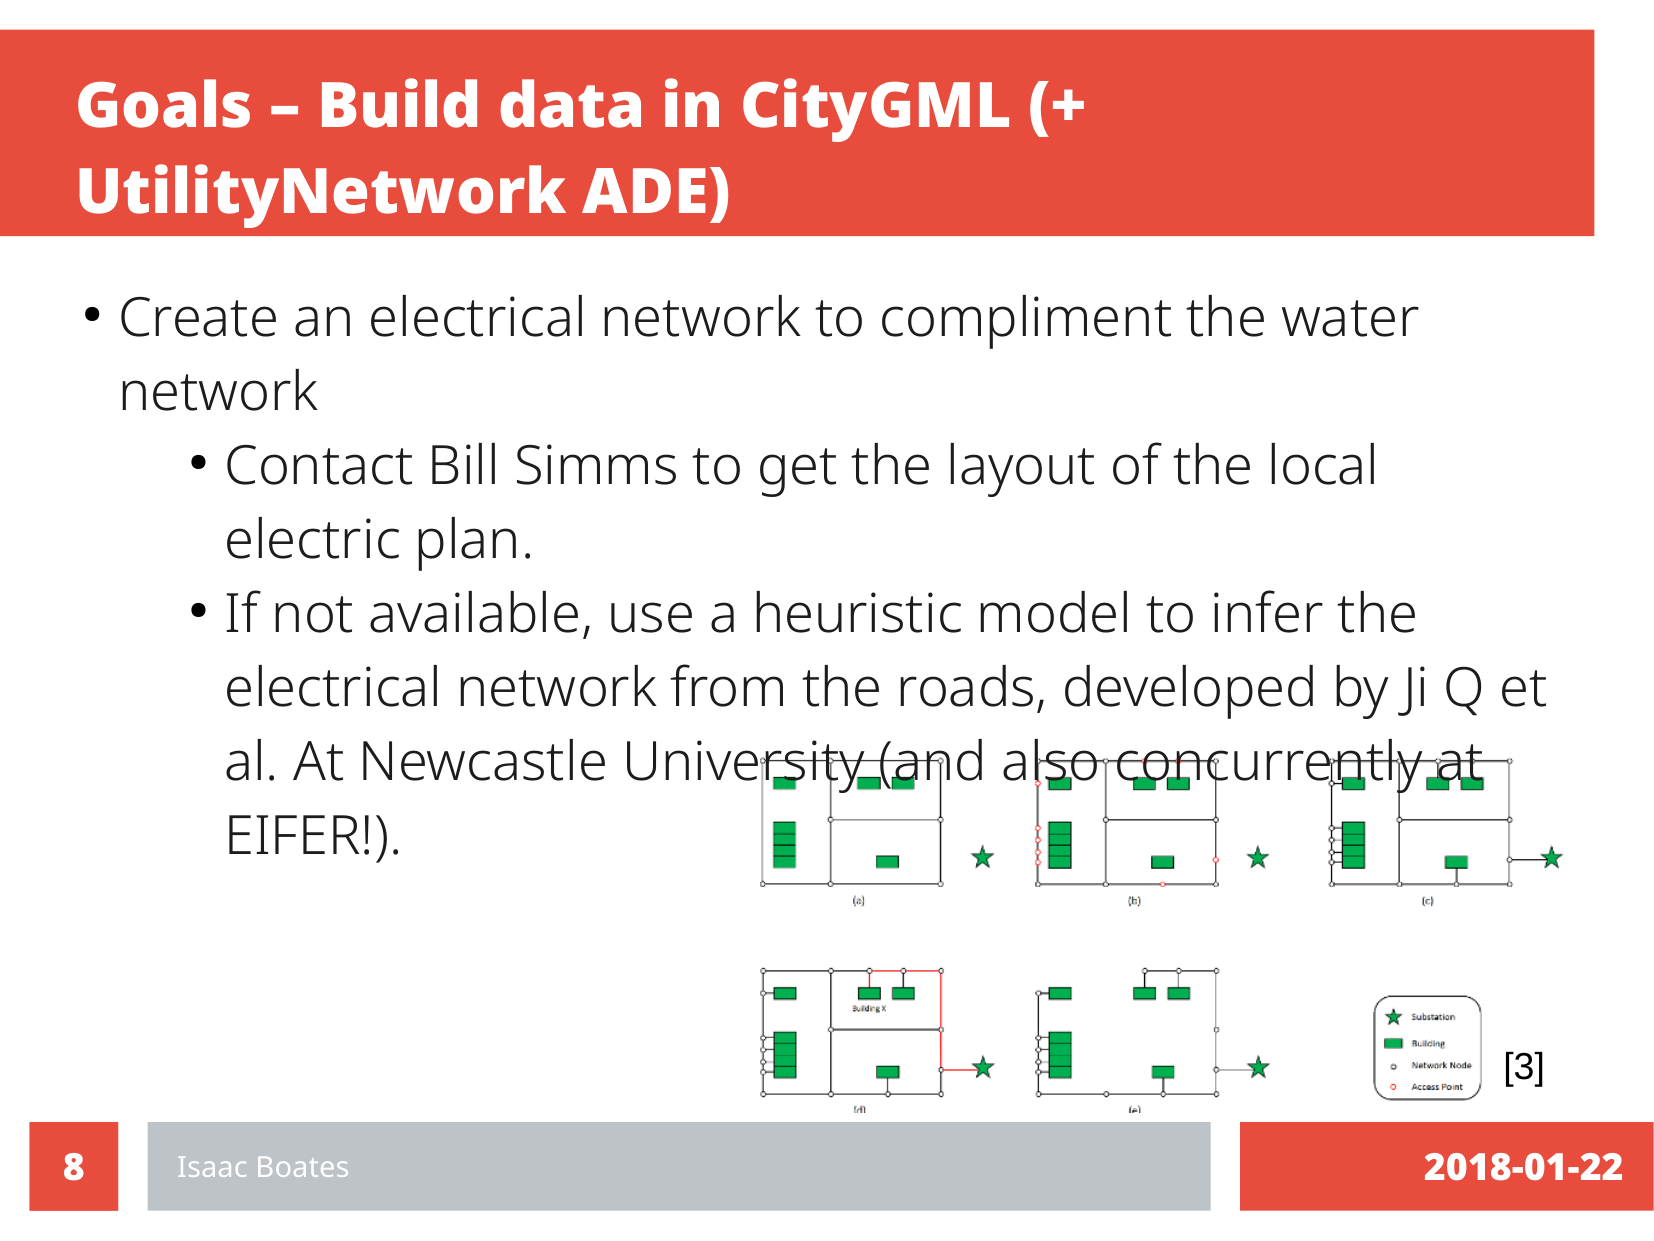

# Goals – Build data in CityGML (+ UtilityNetwork ADE)
Create an electrical network to compliment the water network
Contact Bill Simms to get the layout of the local electric plan.
If not available, use a heuristic model to infer the electrical network from the roads, developed by Ji Q et al. At Newcastle University (and also concurrently at
EIFER!).
[3]
8